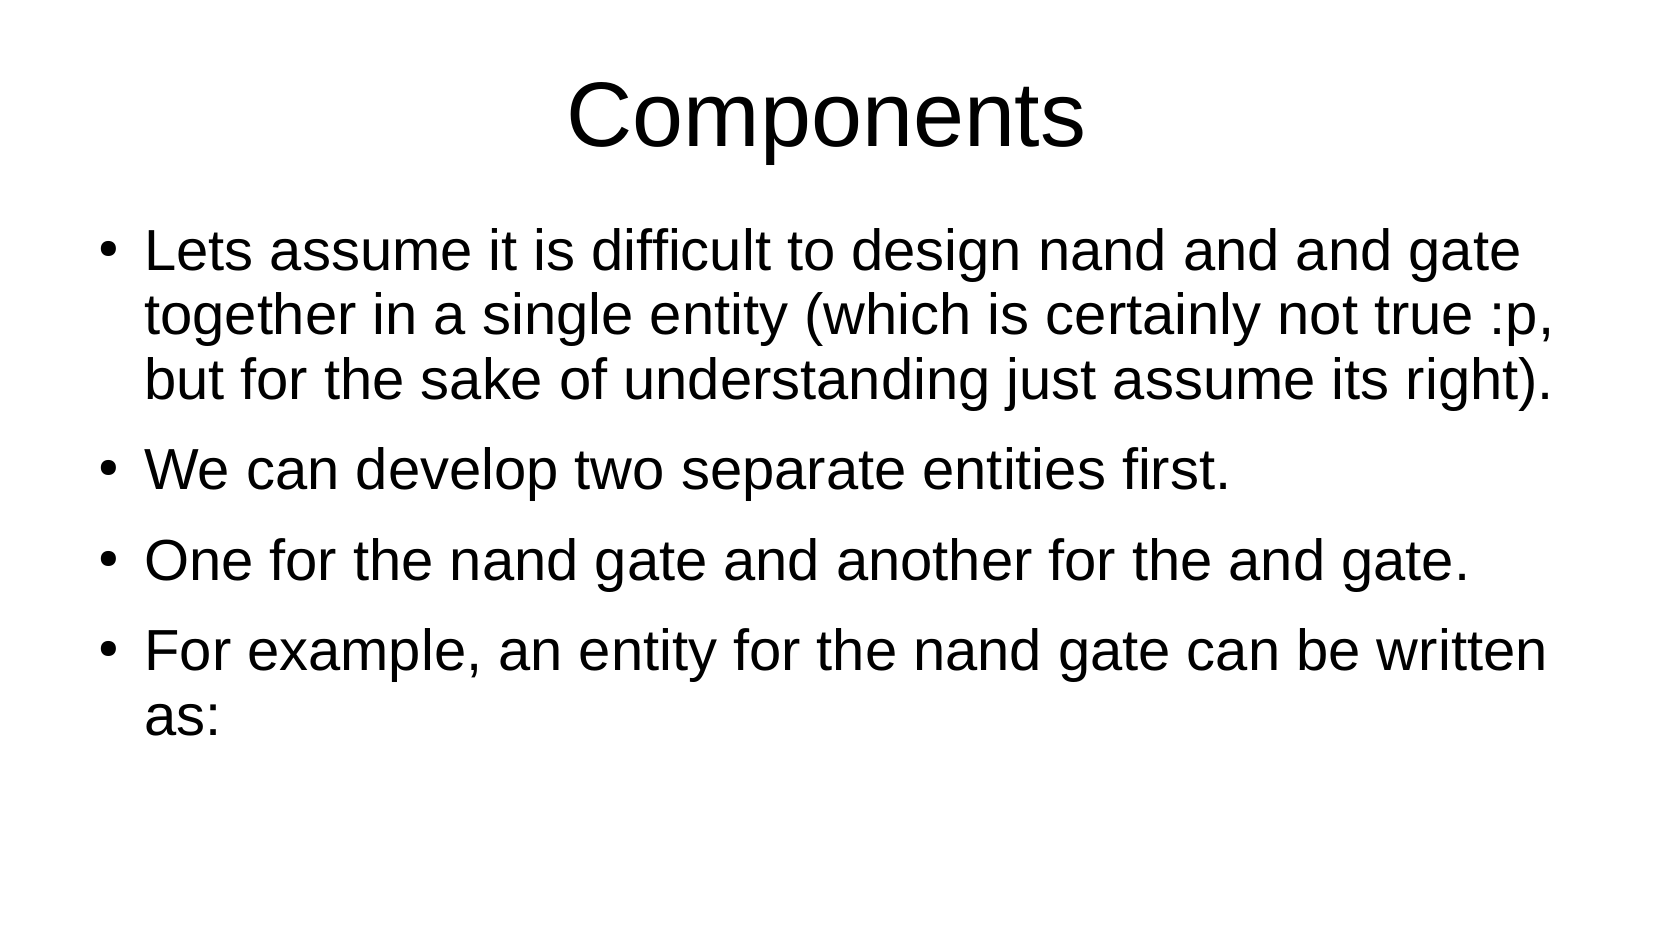

# Components
Lets assume it is difficult to design nand and and gate together in a single entity (which is certainly not true :p, but for the sake of understanding just assume its right).
We can develop two separate entities first.
One for the nand gate and another for the and gate.
For example, an entity for the nand gate can be written as: